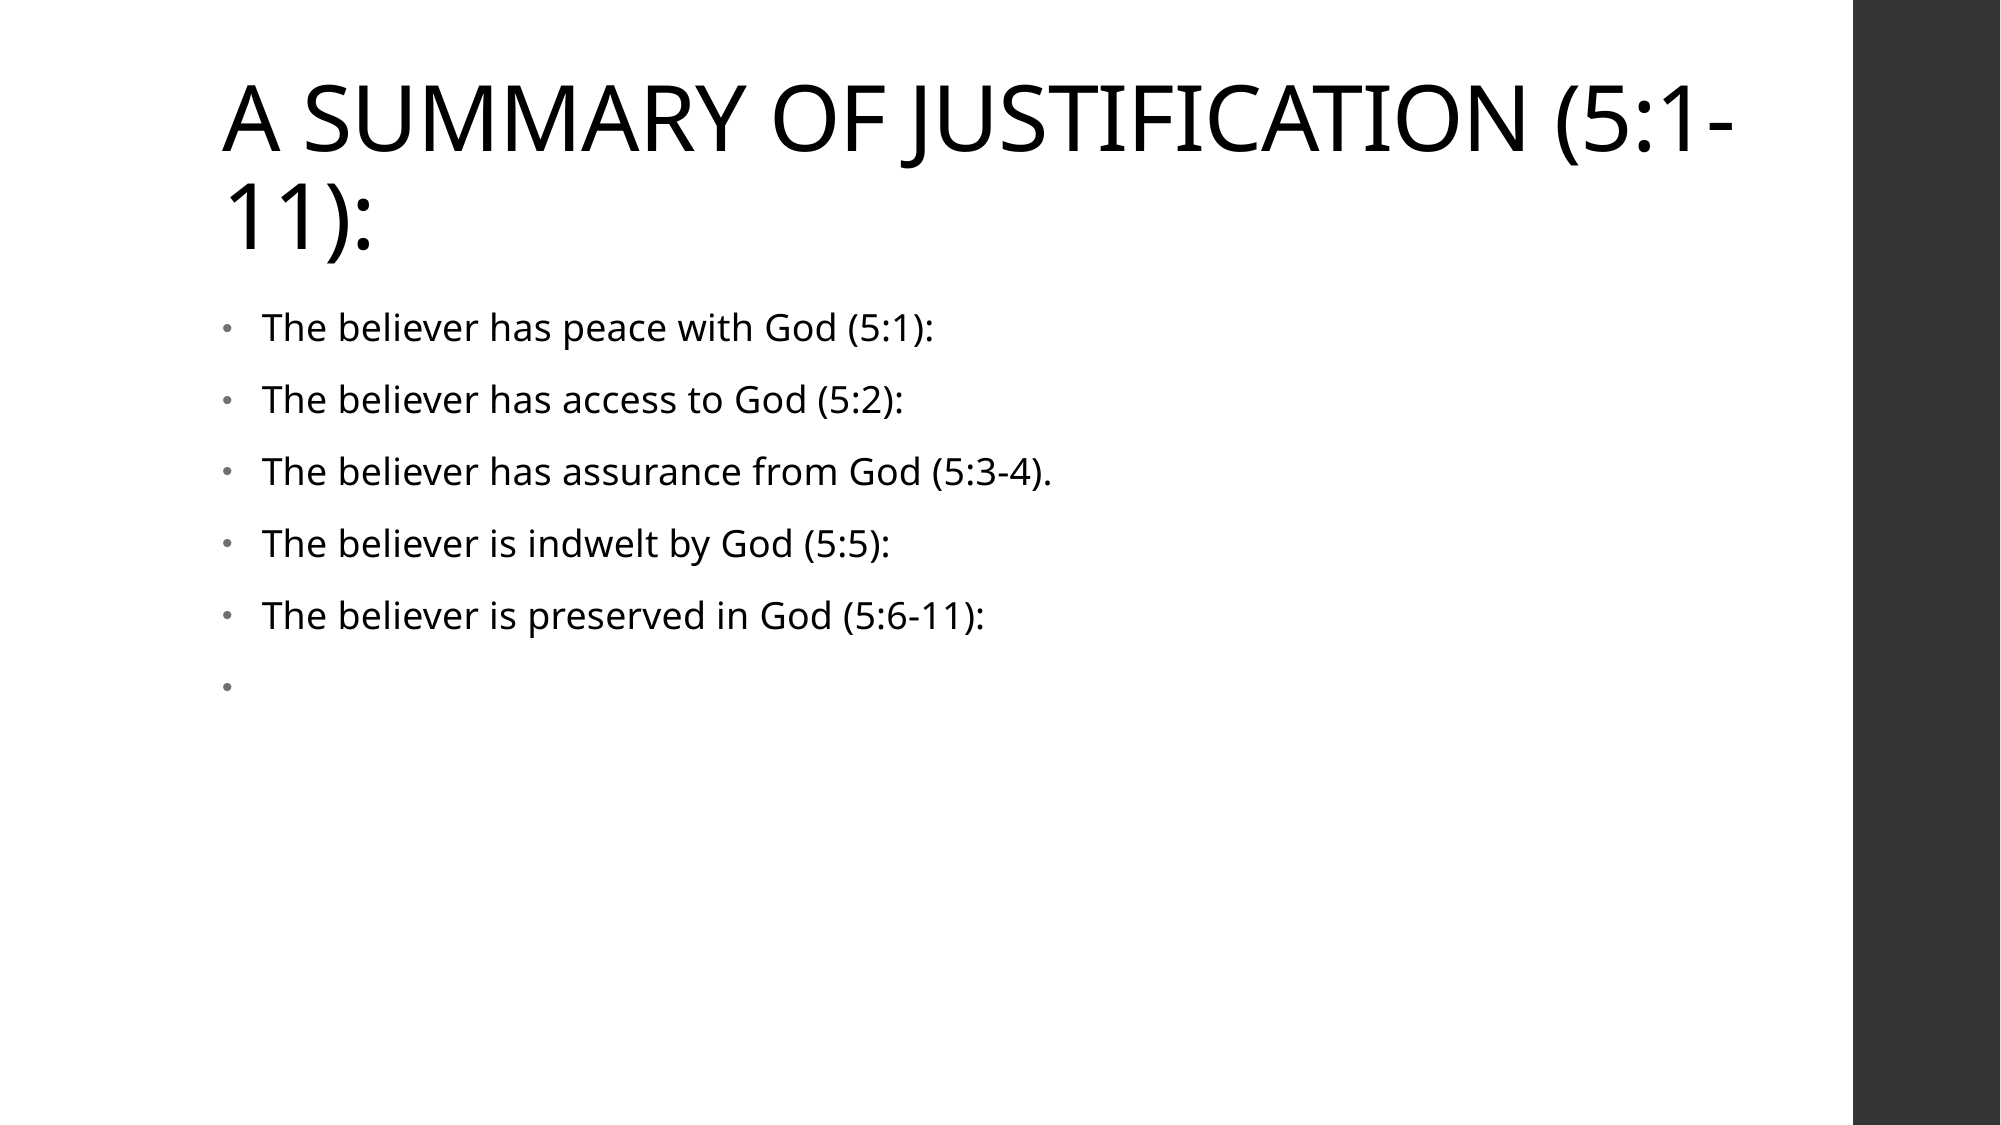

# A SUMMARY OF JUSTIFICATION (5:1-11):
 The believer has peace with God (5:1):
 The believer has access to God (5:2):
 The believer has assurance from God (5:3-4).
 The believer is indwelt by God (5:5):
 The believer is preserved in God (5:6-11):